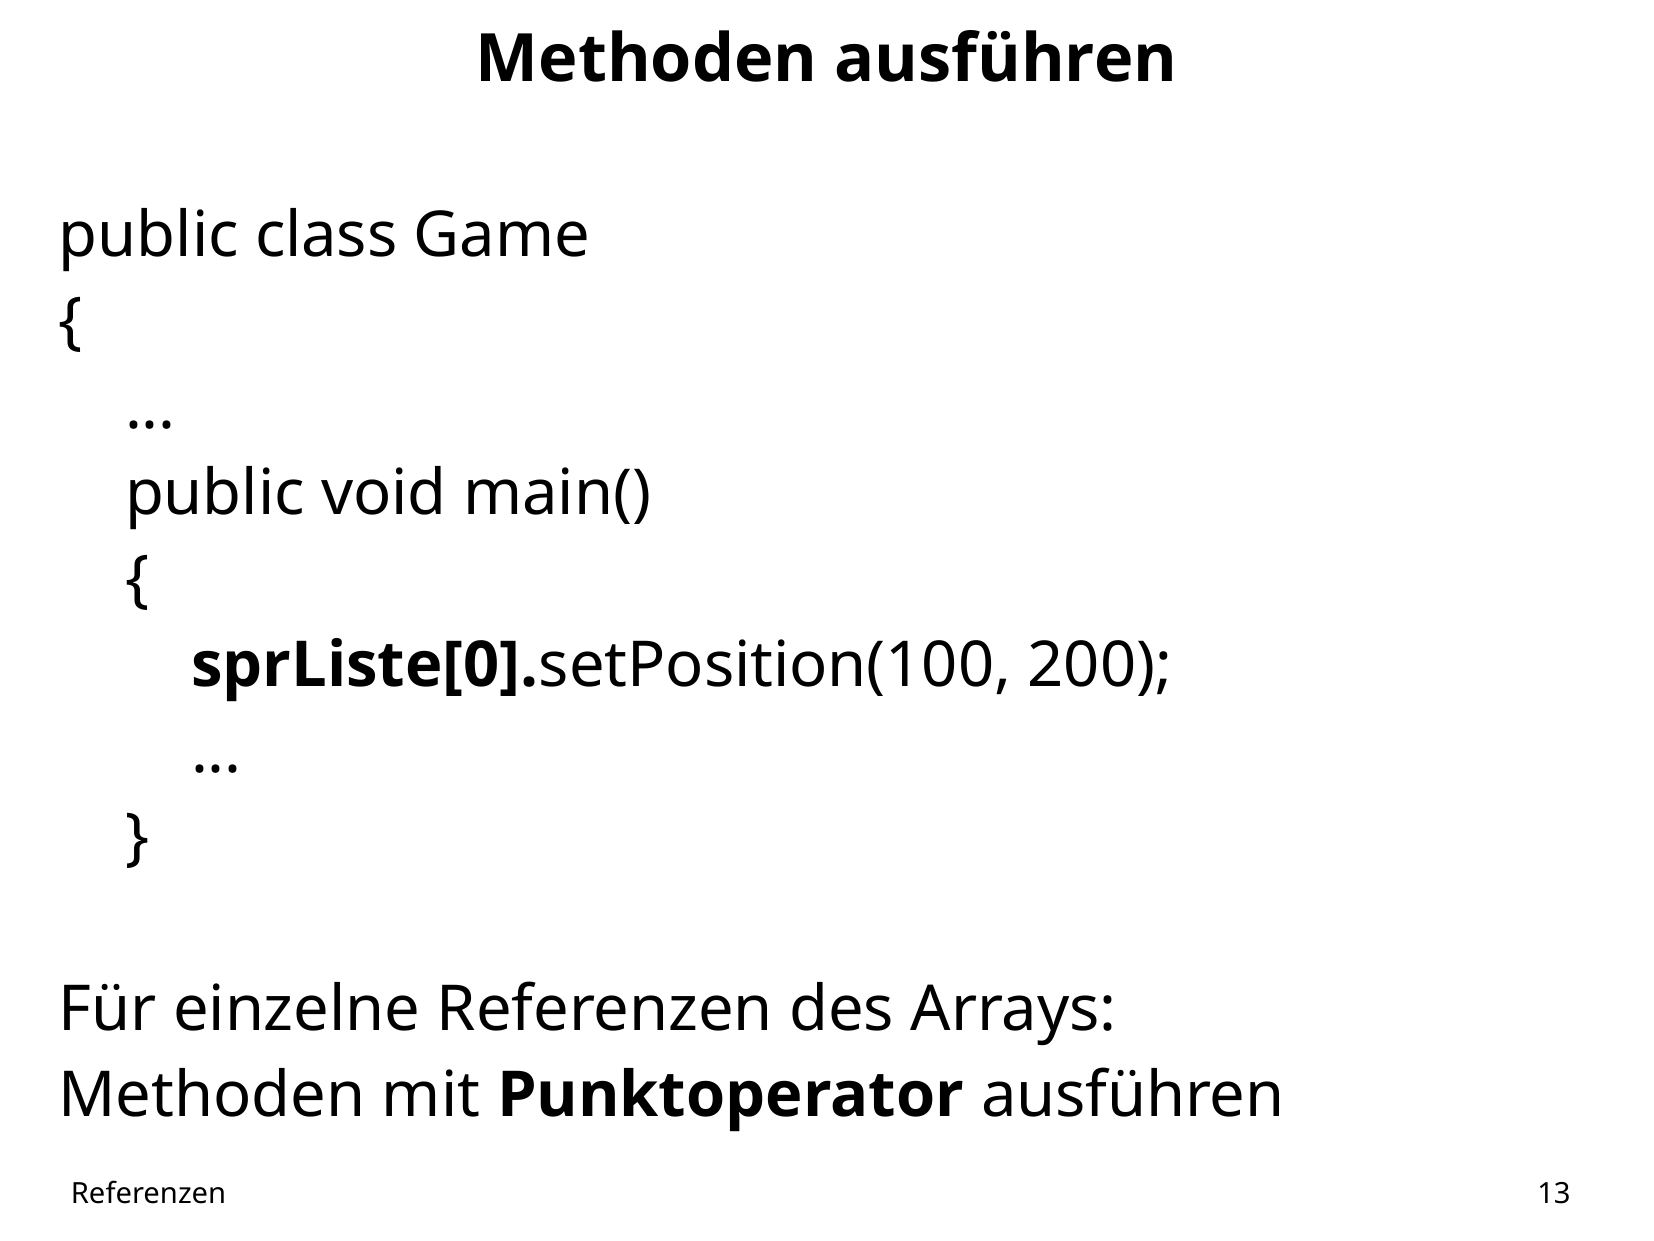

# Methoden ausführen
public class Game
{
 ...
 public void main()
 {
 sprListe[0].setPosition(100, 200);
 ...
 }
Für einzelne Referenzen des Arrays:
Methoden mit Punktoperator ausführen
Referenzen
13